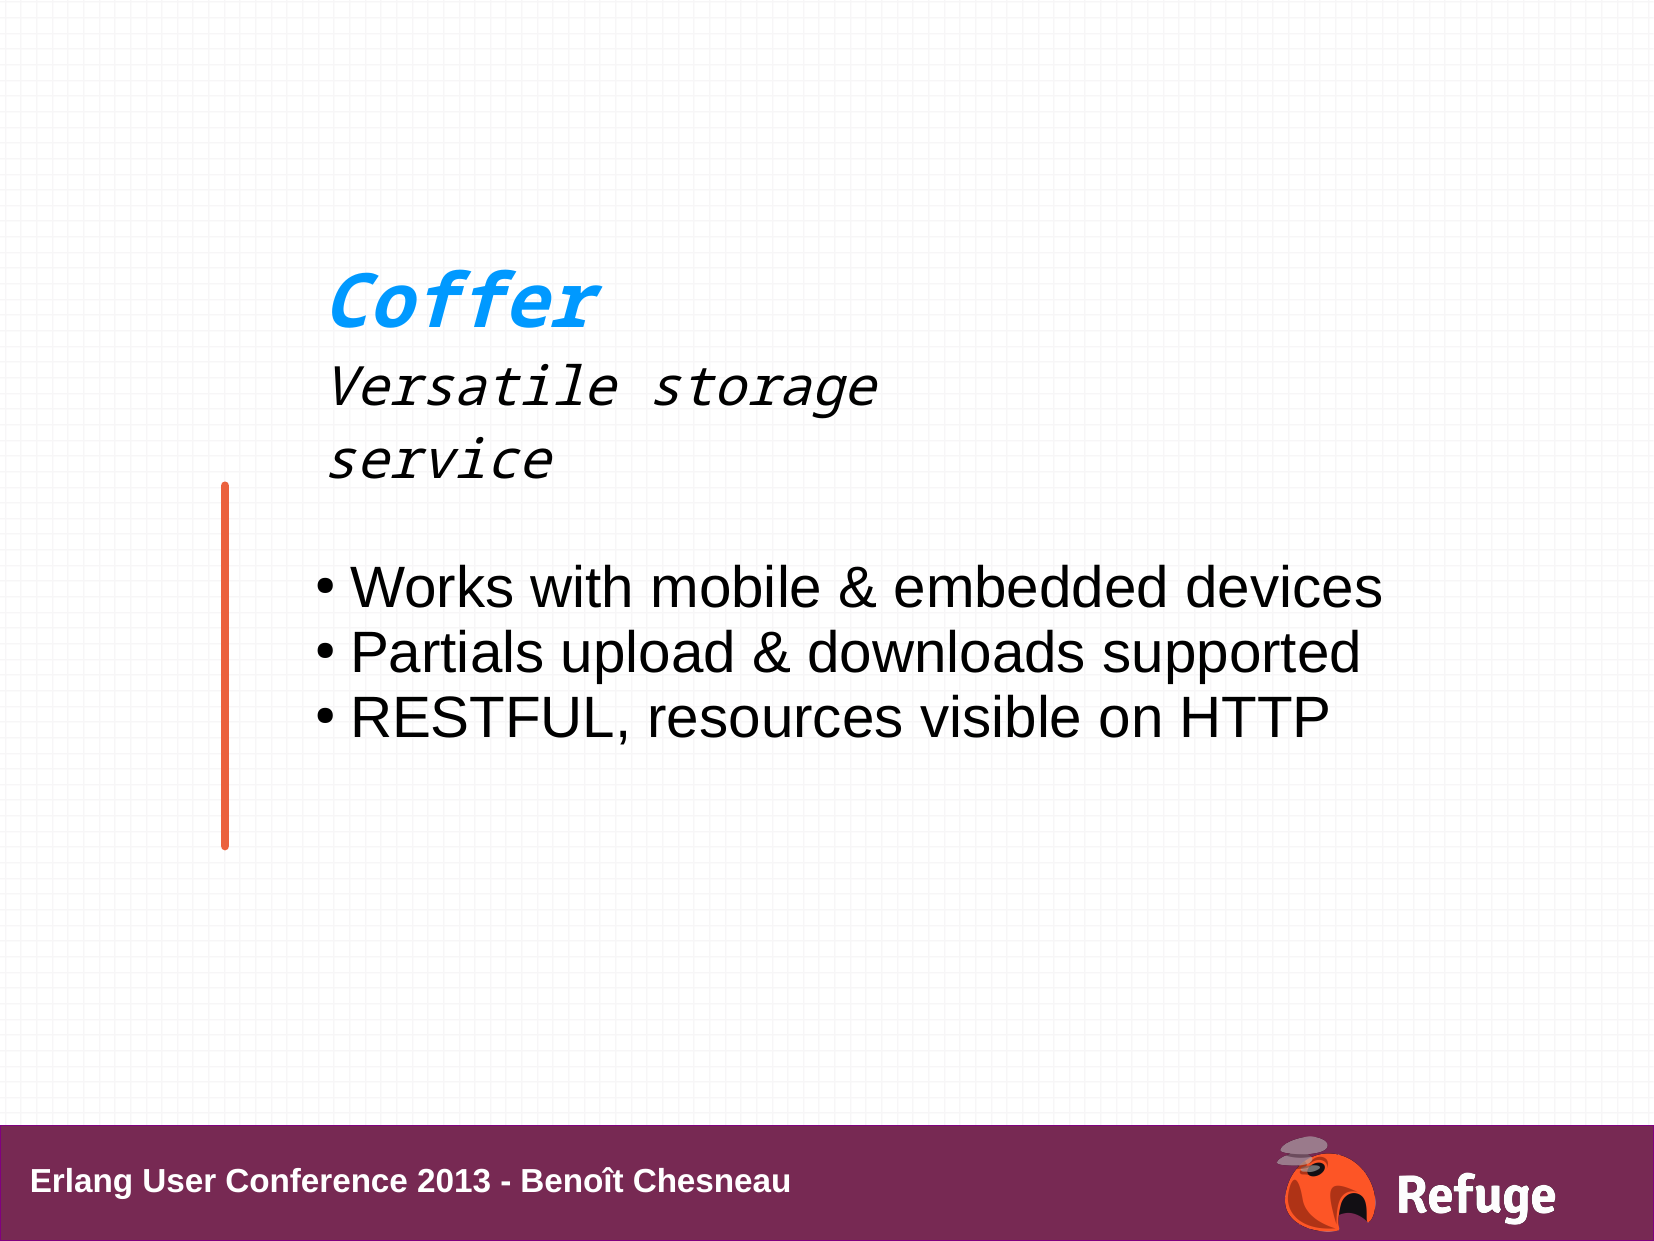

Coffer
Versatile storage service
Works with mobile & embedded devices
Partials upload & downloads supported
RESTFUL, resources visible on HTTP
Erlang User Conference 2013 - Benoît Chesneau